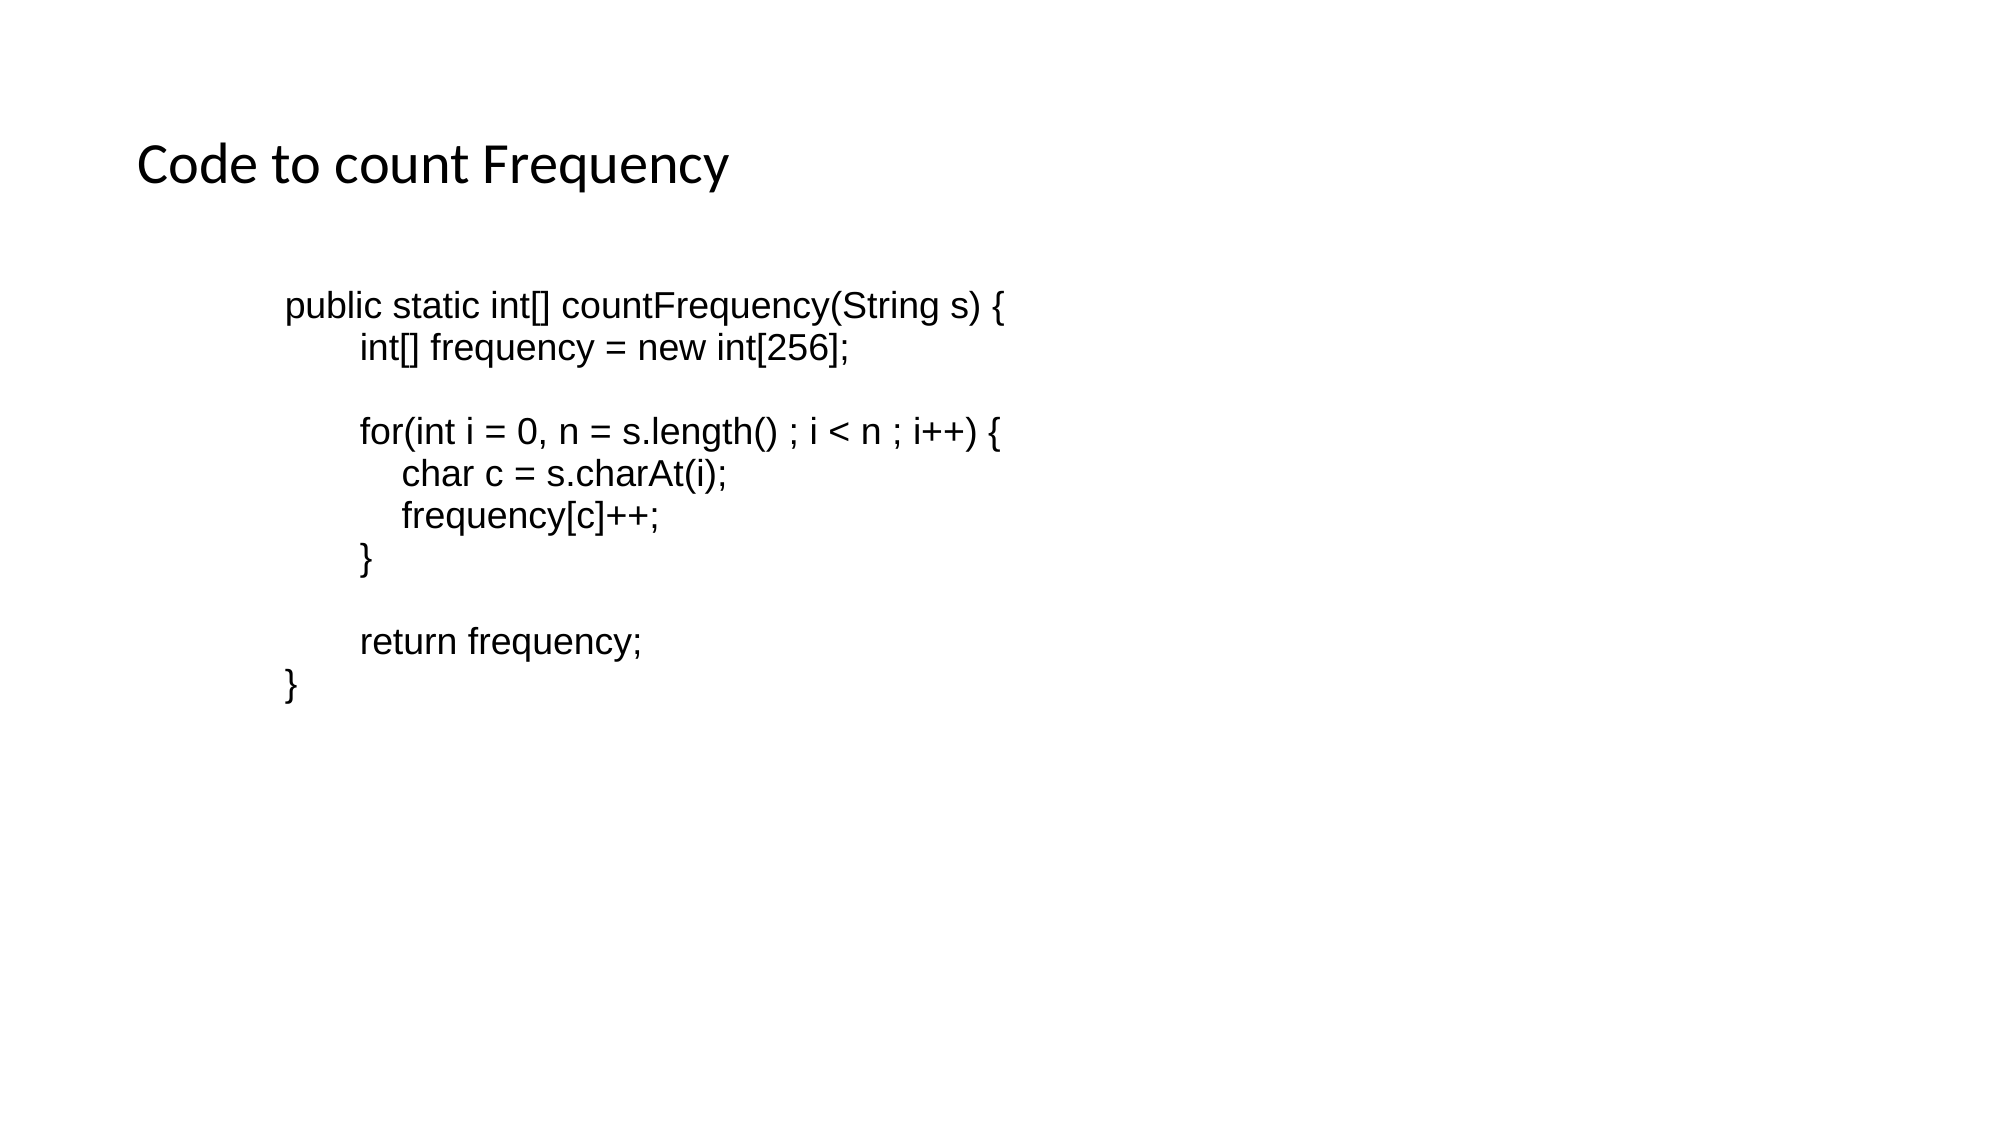

# Code to count Frequency
	public static int[] countFrequency(String s) {
		int[] frequency = new int[256];
		for(int i = 0, n = s.length() ; i < n ; i++) {
		 char c = s.charAt(i);
		 frequency[c]++;
		}
		return frequency;
	}